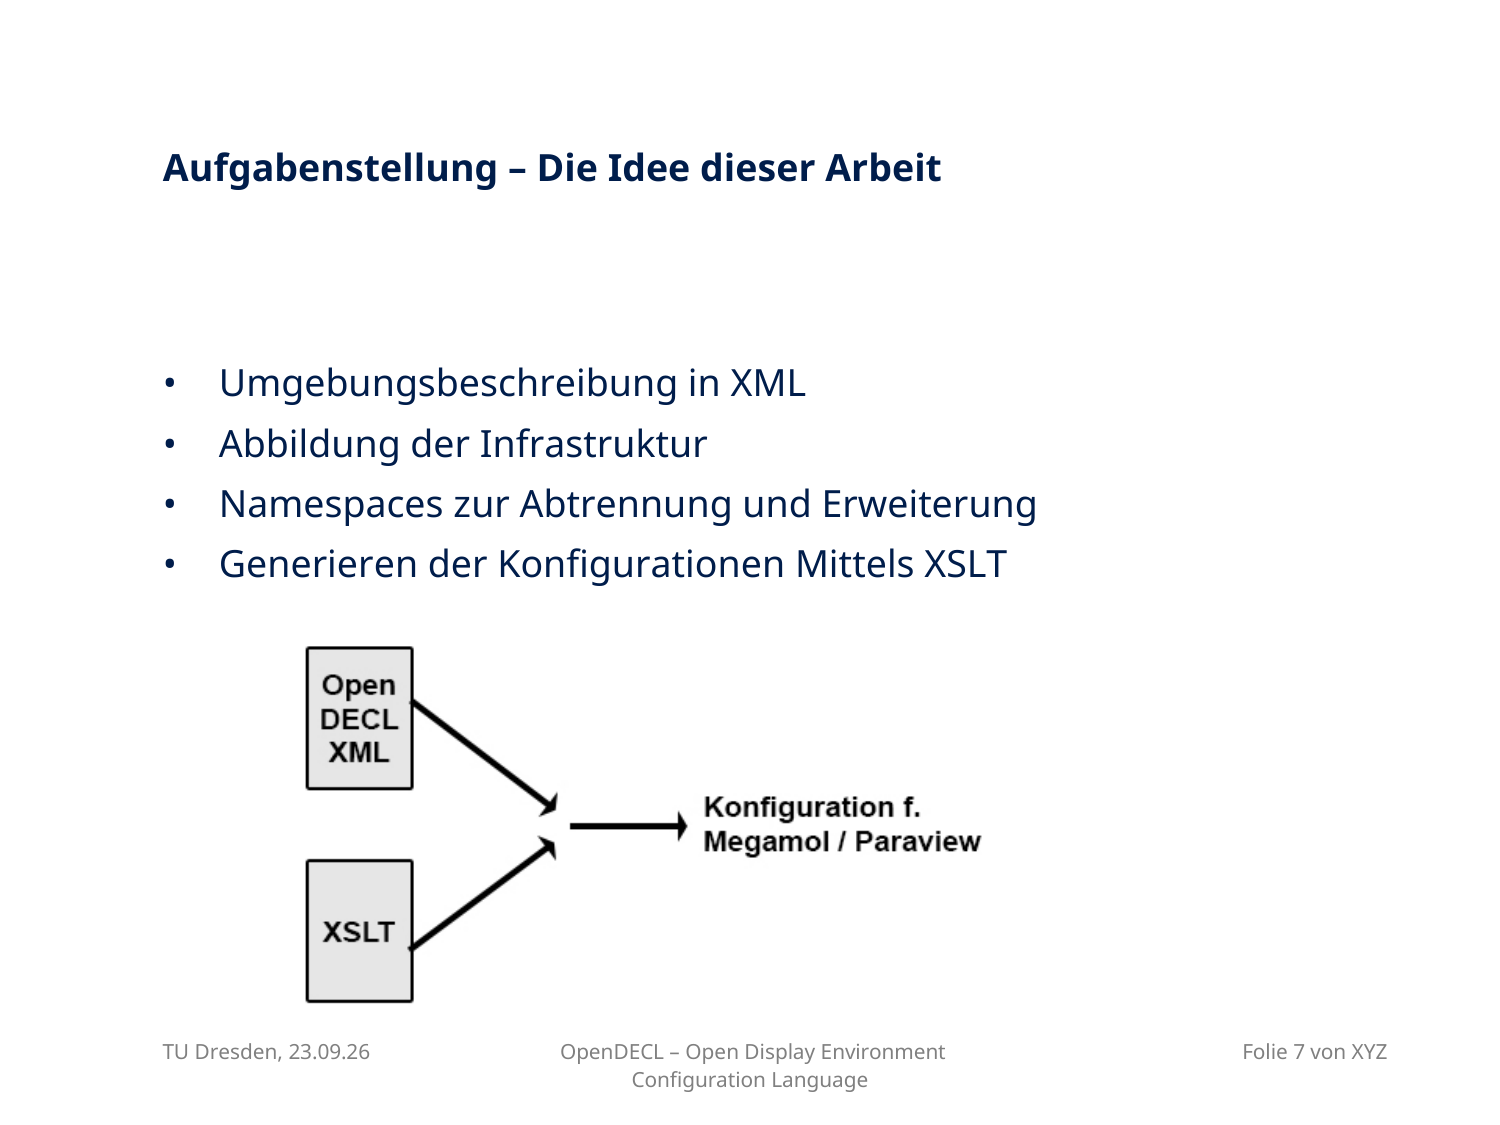

# Aufgabenstellung – Die Idee dieser Arbeit
Umgebungsbeschreibung in XML
Abbildung der Infrastruktur
Namespaces zur Abtrennung und Erweiterung
Generieren der Konfigurationen Mittels XSLT
7